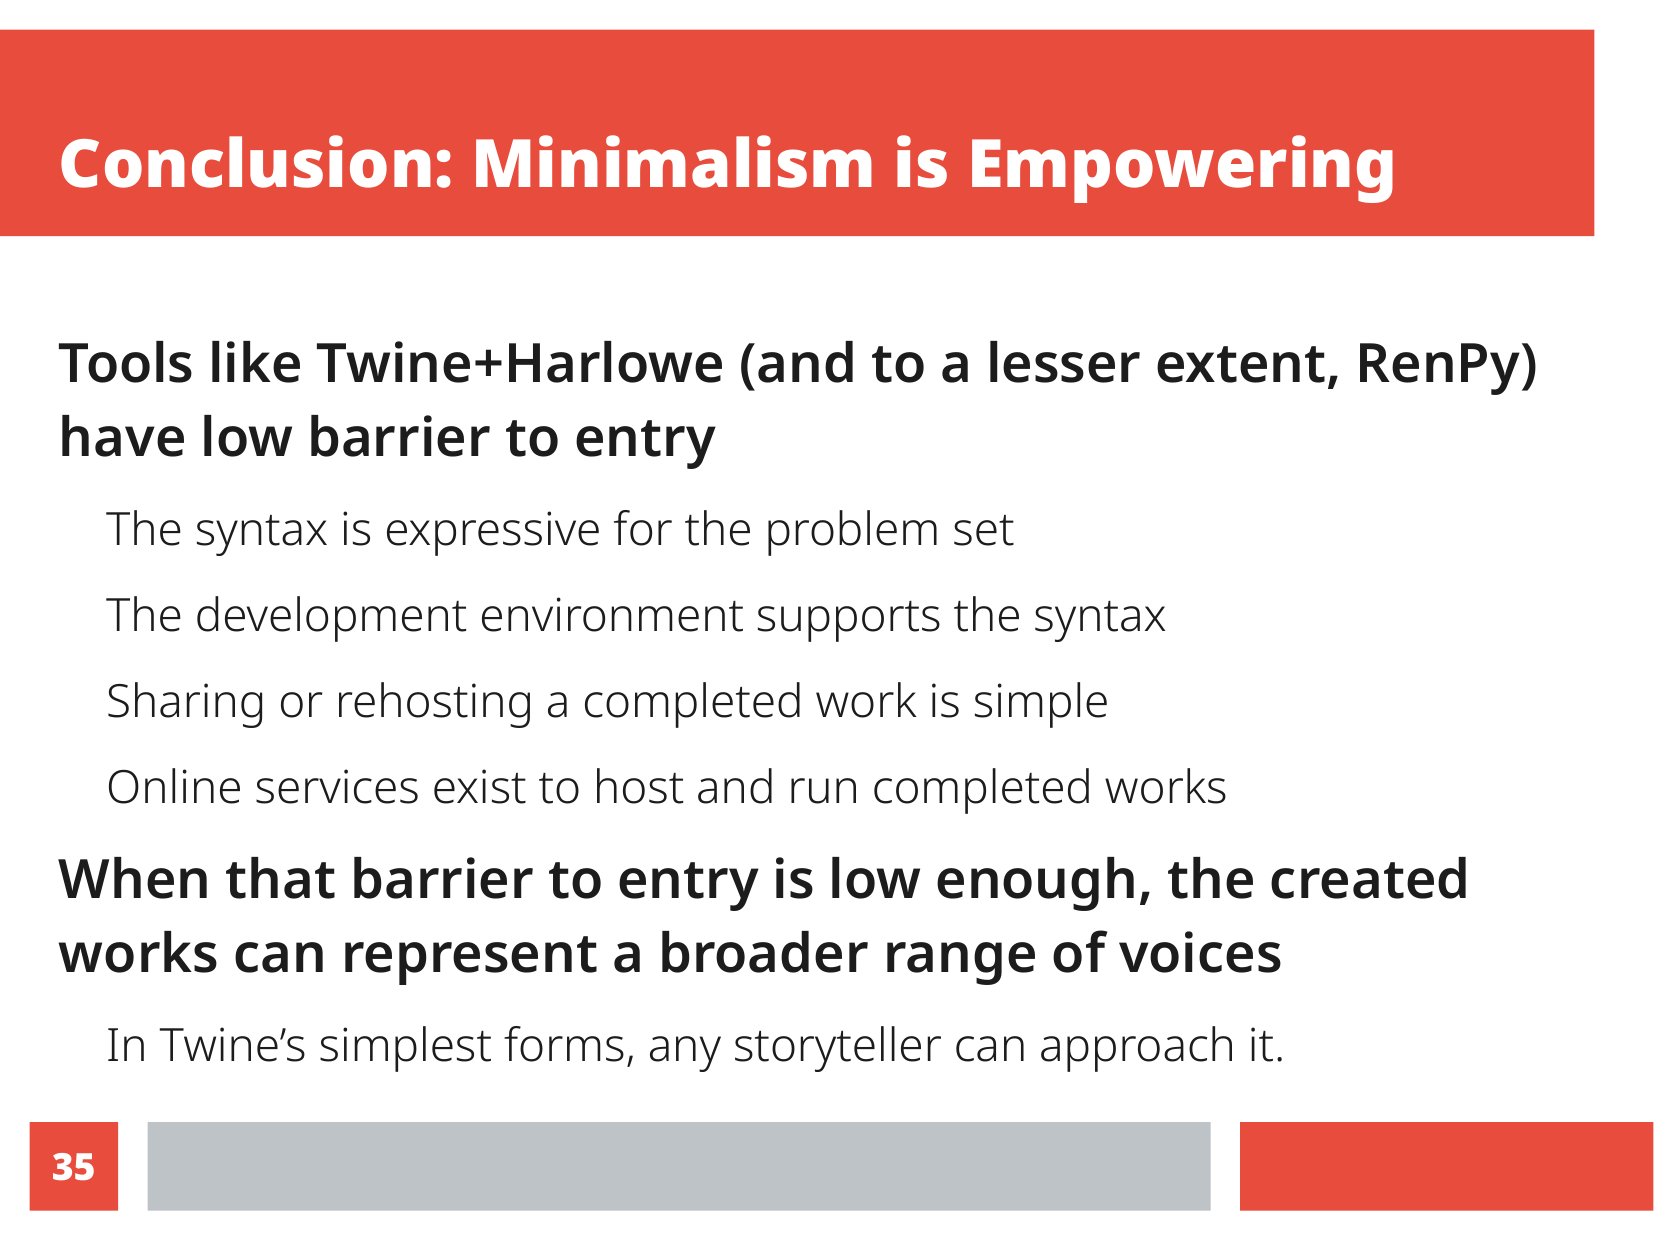

# Conclusion: Minimalism is Empowering
Tools like Twine+Harlowe (and to a lesser extent, RenPy) have low barrier to entry
The syntax is expressive for the problem set
The development environment supports the syntax
Sharing or rehosting a completed work is simple
Online services exist to host and run completed works
When that barrier to entry is low enough, the created works can represent a broader range of voices
In Twine’s simplest forms, any storyteller can approach it.
35